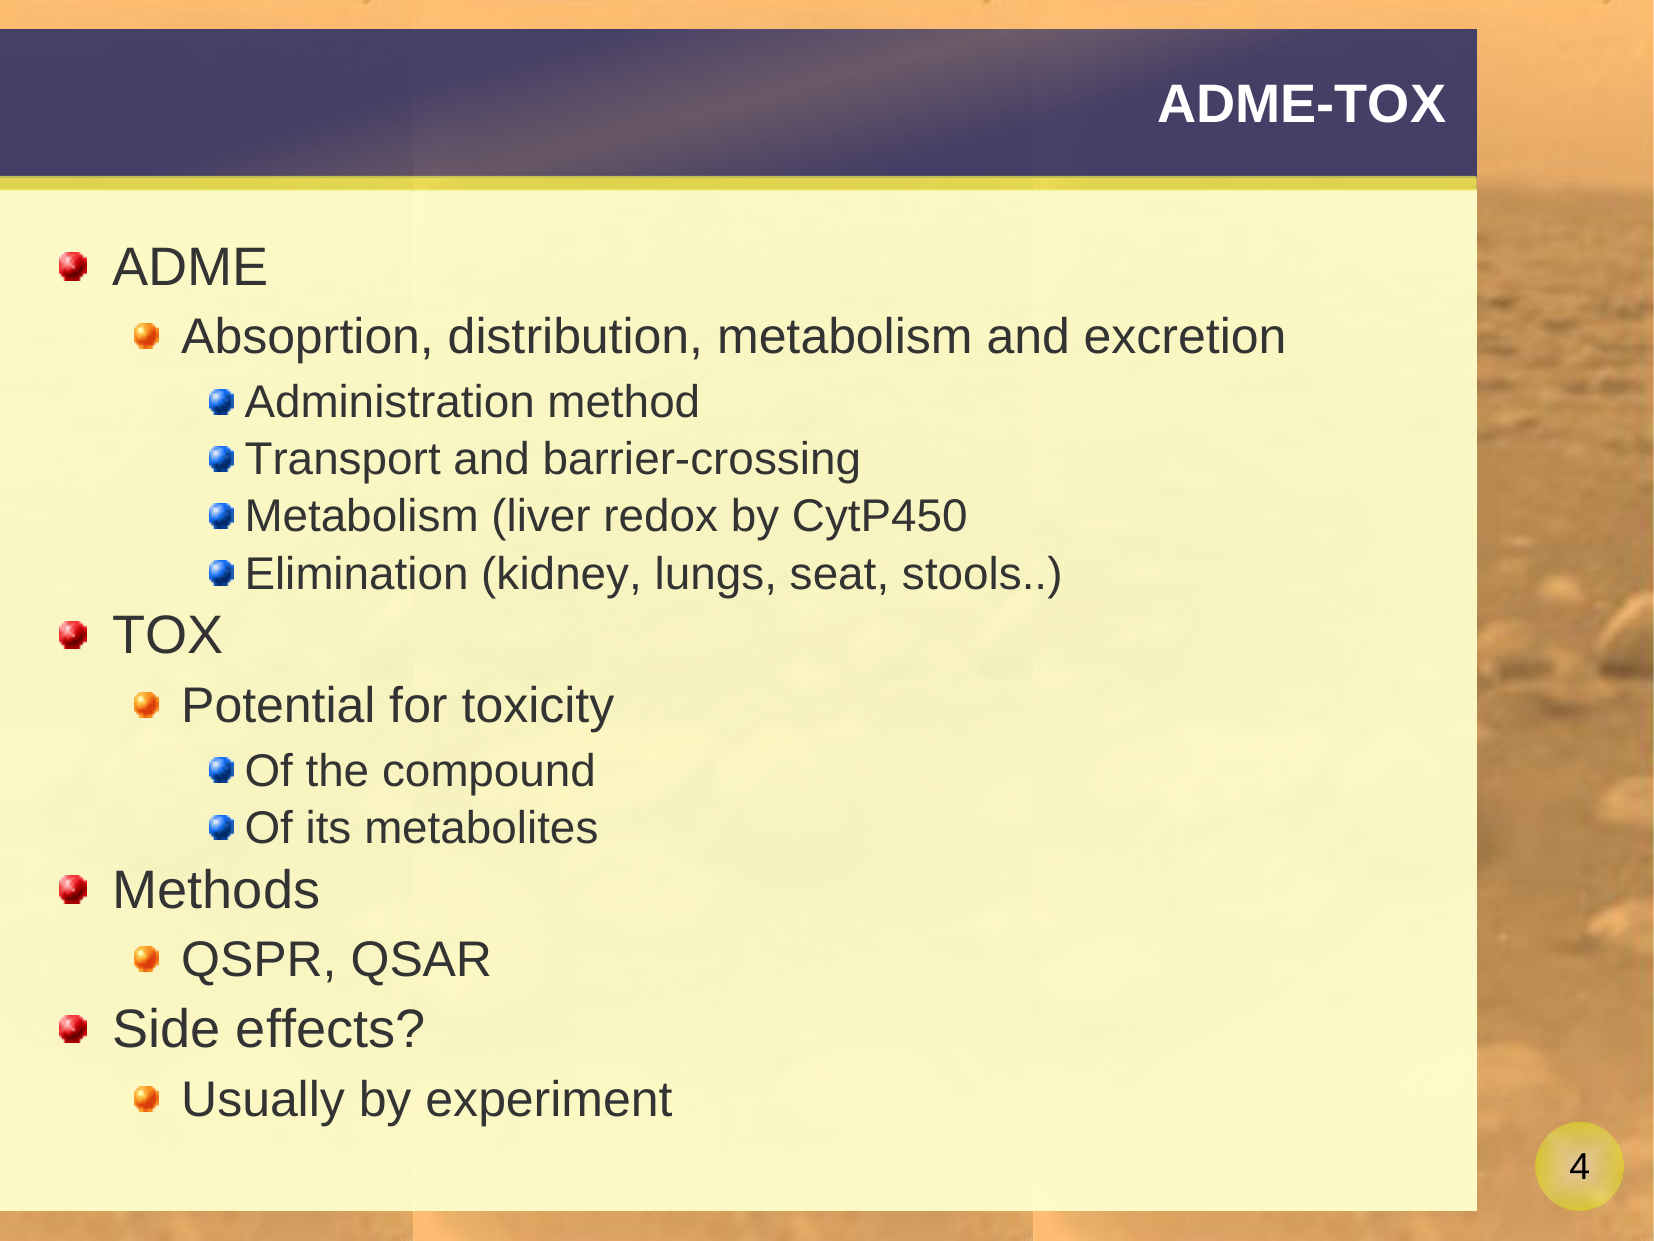

# ADME-TOX
ADME
Absoprtion, distribution, metabolism and excretion
Administration method
Transport and barrier-crossing
Metabolism (liver redox by CytP450
Elimination (kidney, lungs, seat, stools..)
TOX
Potential for toxicity
Of the compound
Of its metabolites
Methods
QSPR, QSAR
Side effects?
Usually by experiment